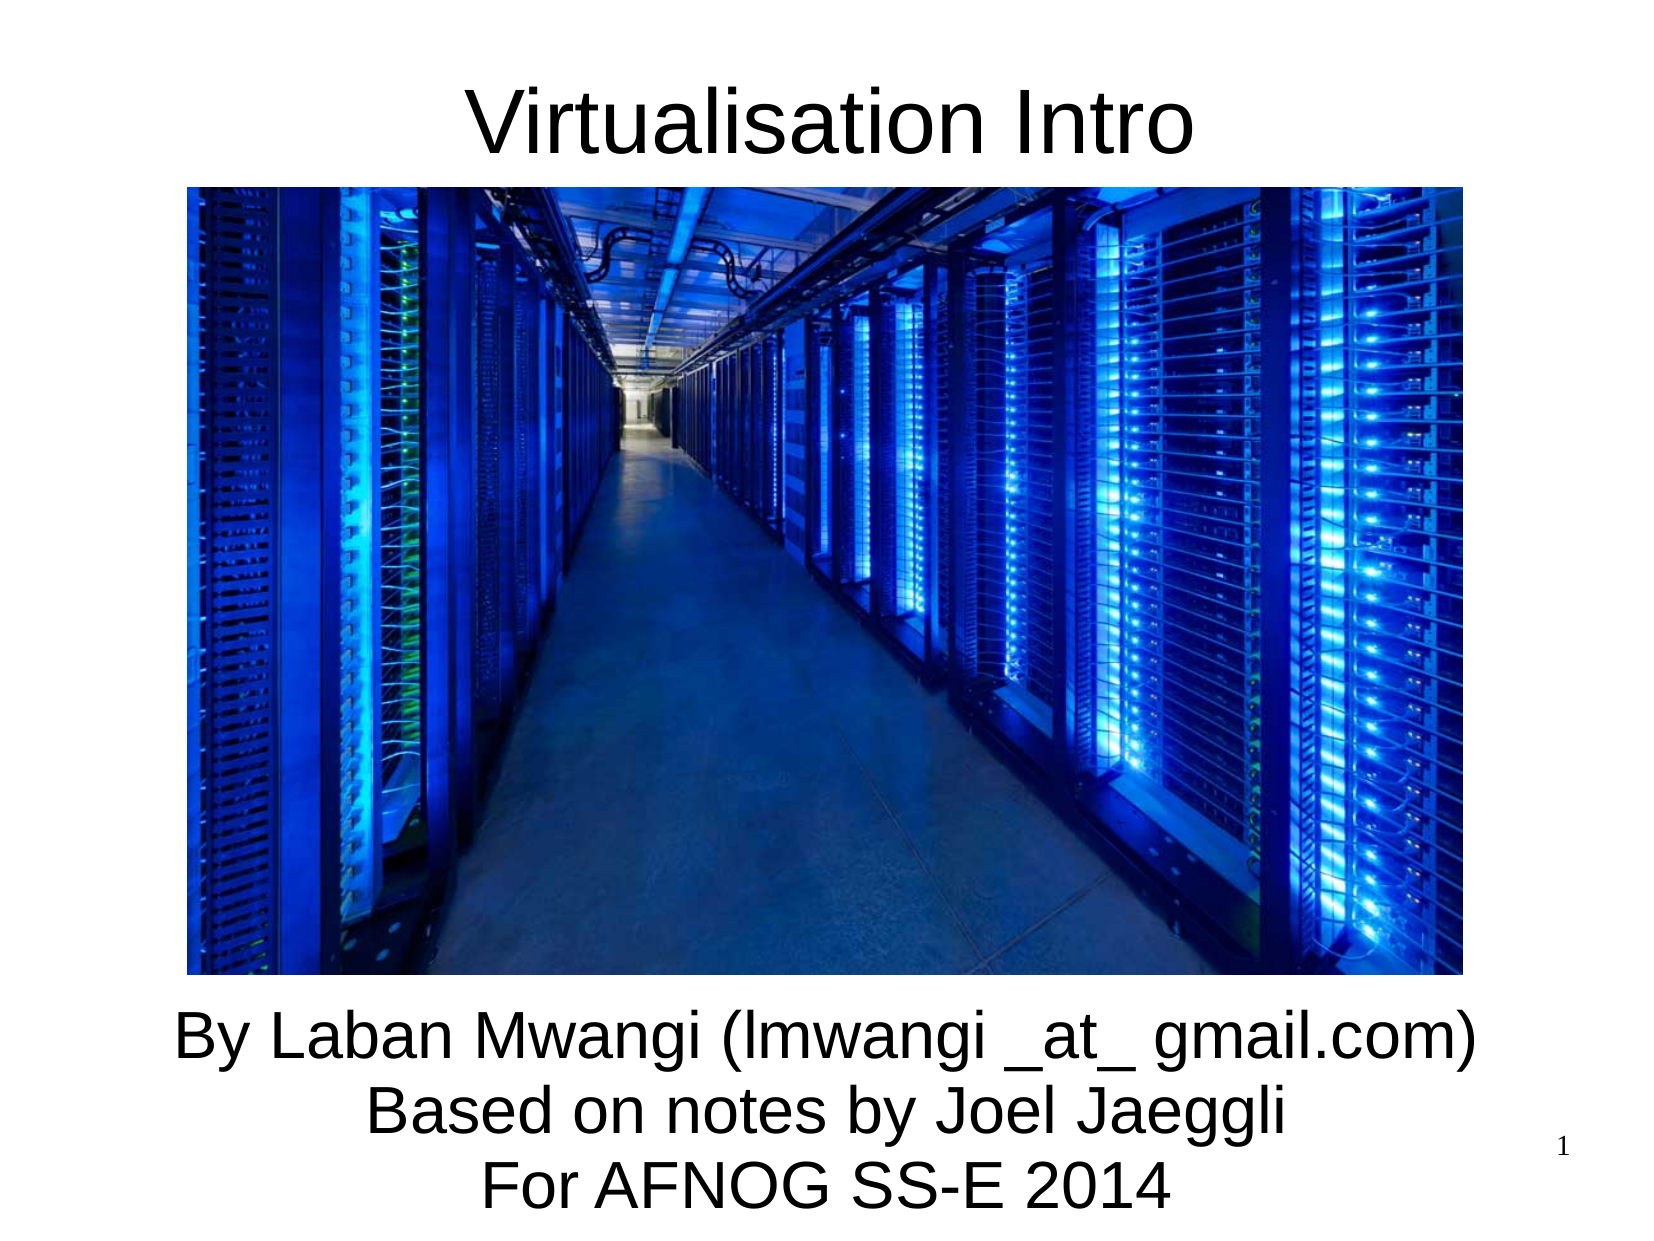

# Virtualisation Intro
By Laban Mwangi (lmwangi _at_ gmail.com)
Based on notes by Joel Jaeggli
For AFNOG SS-E 2014
1